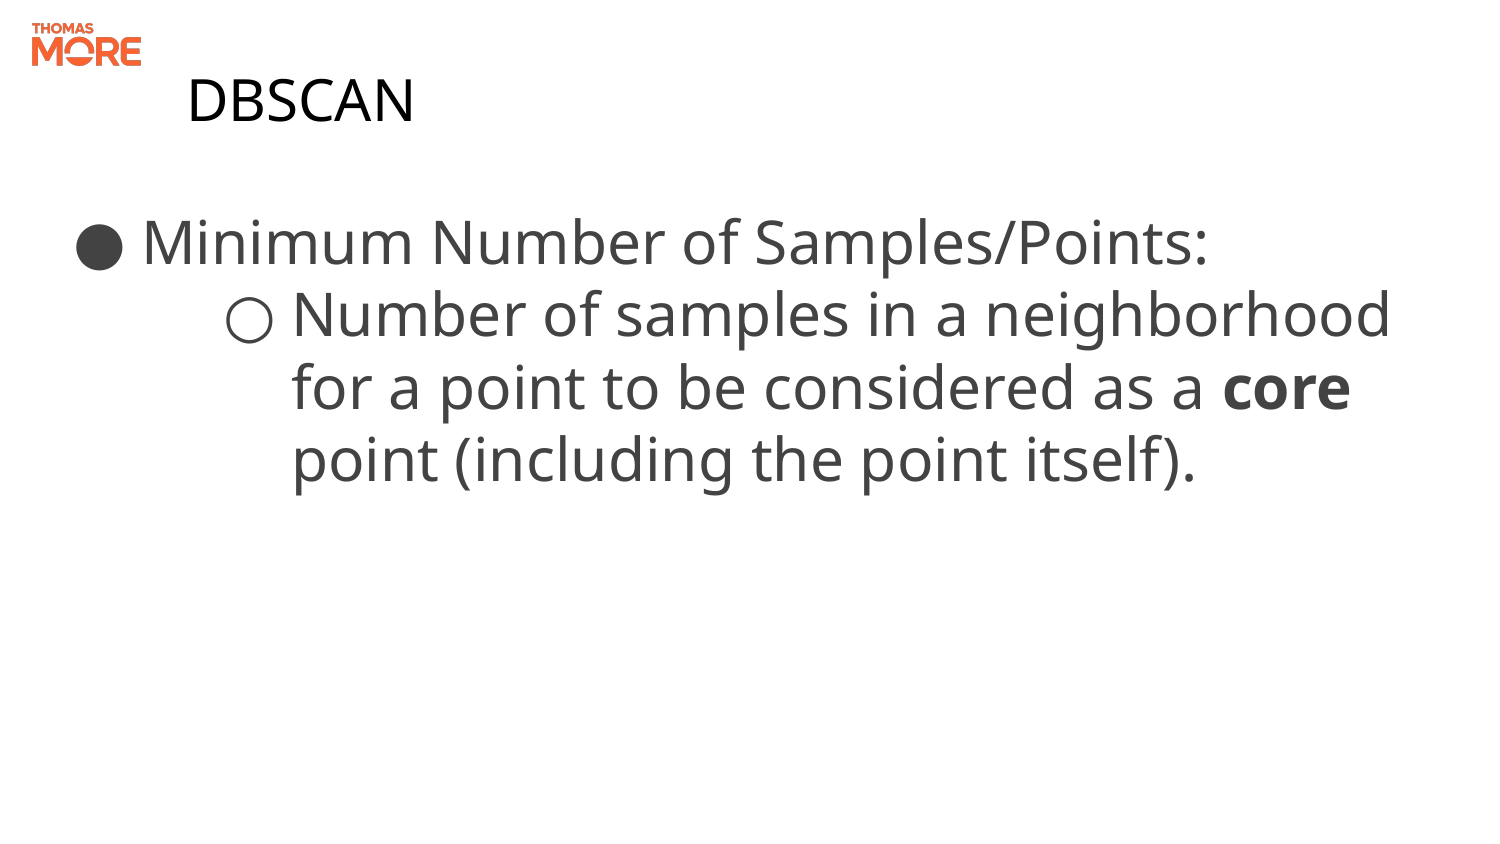

# DBSCAN
Minimum Number of Samples/Points:
Number of samples in a neighborhood for a point to be considered as a core point (including the point itself).